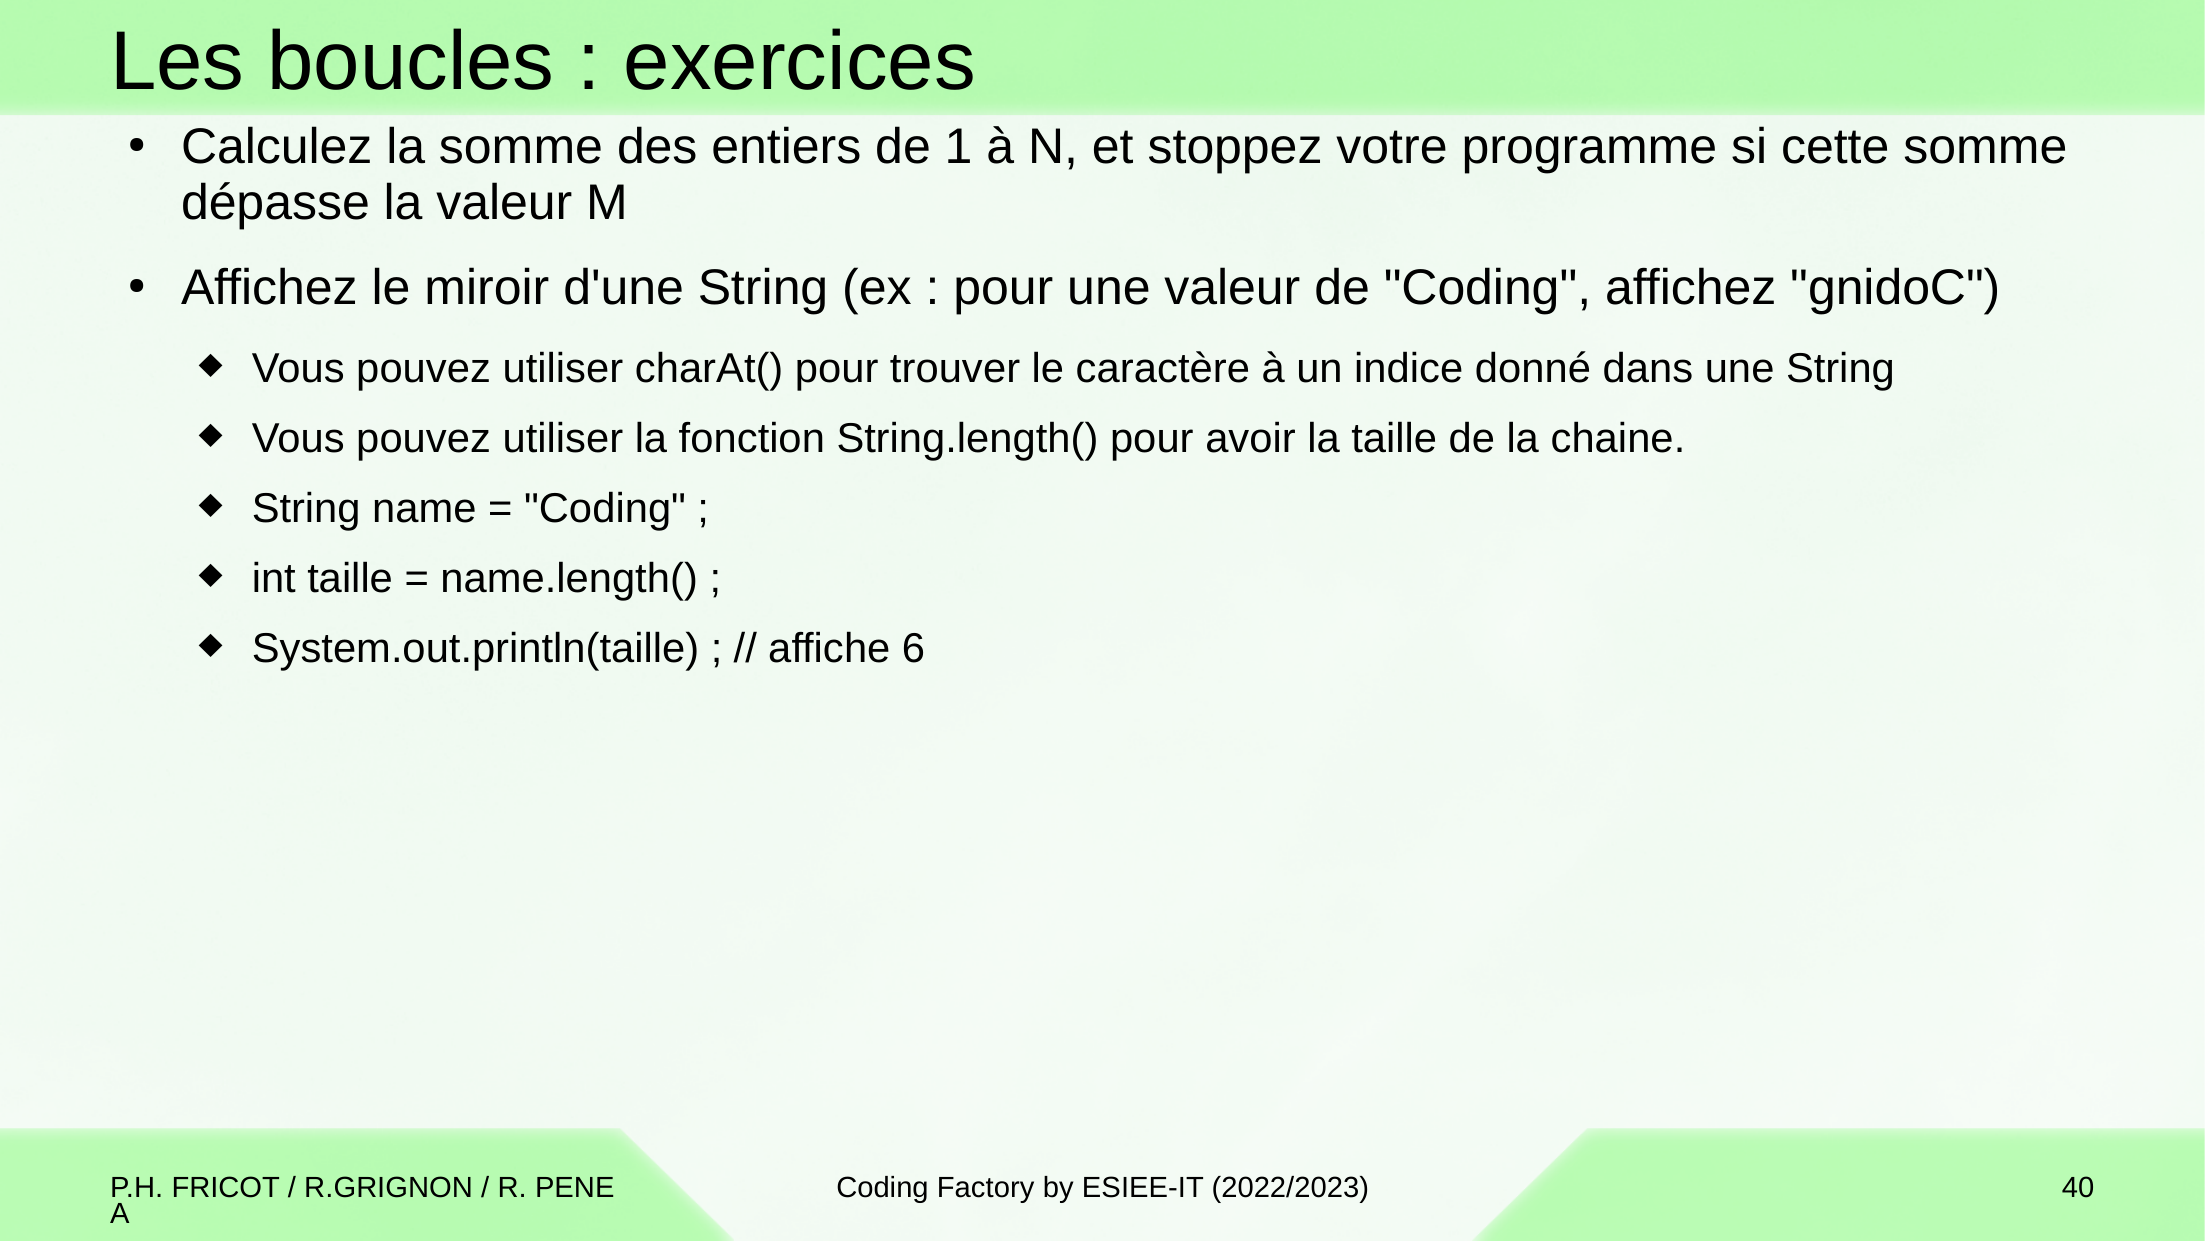

# Les boucles : exercices
Calculez la somme des entiers de 1 à N, et stoppez votre programme si cette somme dépasse la valeur M
Affichez le miroir d'une String (ex : pour une valeur de "Coding", affichez "gnidoC")
Vous pouvez utiliser charAt() pour trouver le caractère à un indice donné dans une String
Vous pouvez utiliser la fonction String.length() pour avoir la taille de la chaine.
String name = "Coding" ;
int taille = name.length() ;
System.out.println(taille) ; // affiche 6
P.H. FRICOT / R.GRIGNON / R. PENEA
Coding Factory by ESIEE-IT (2022/2023)
40